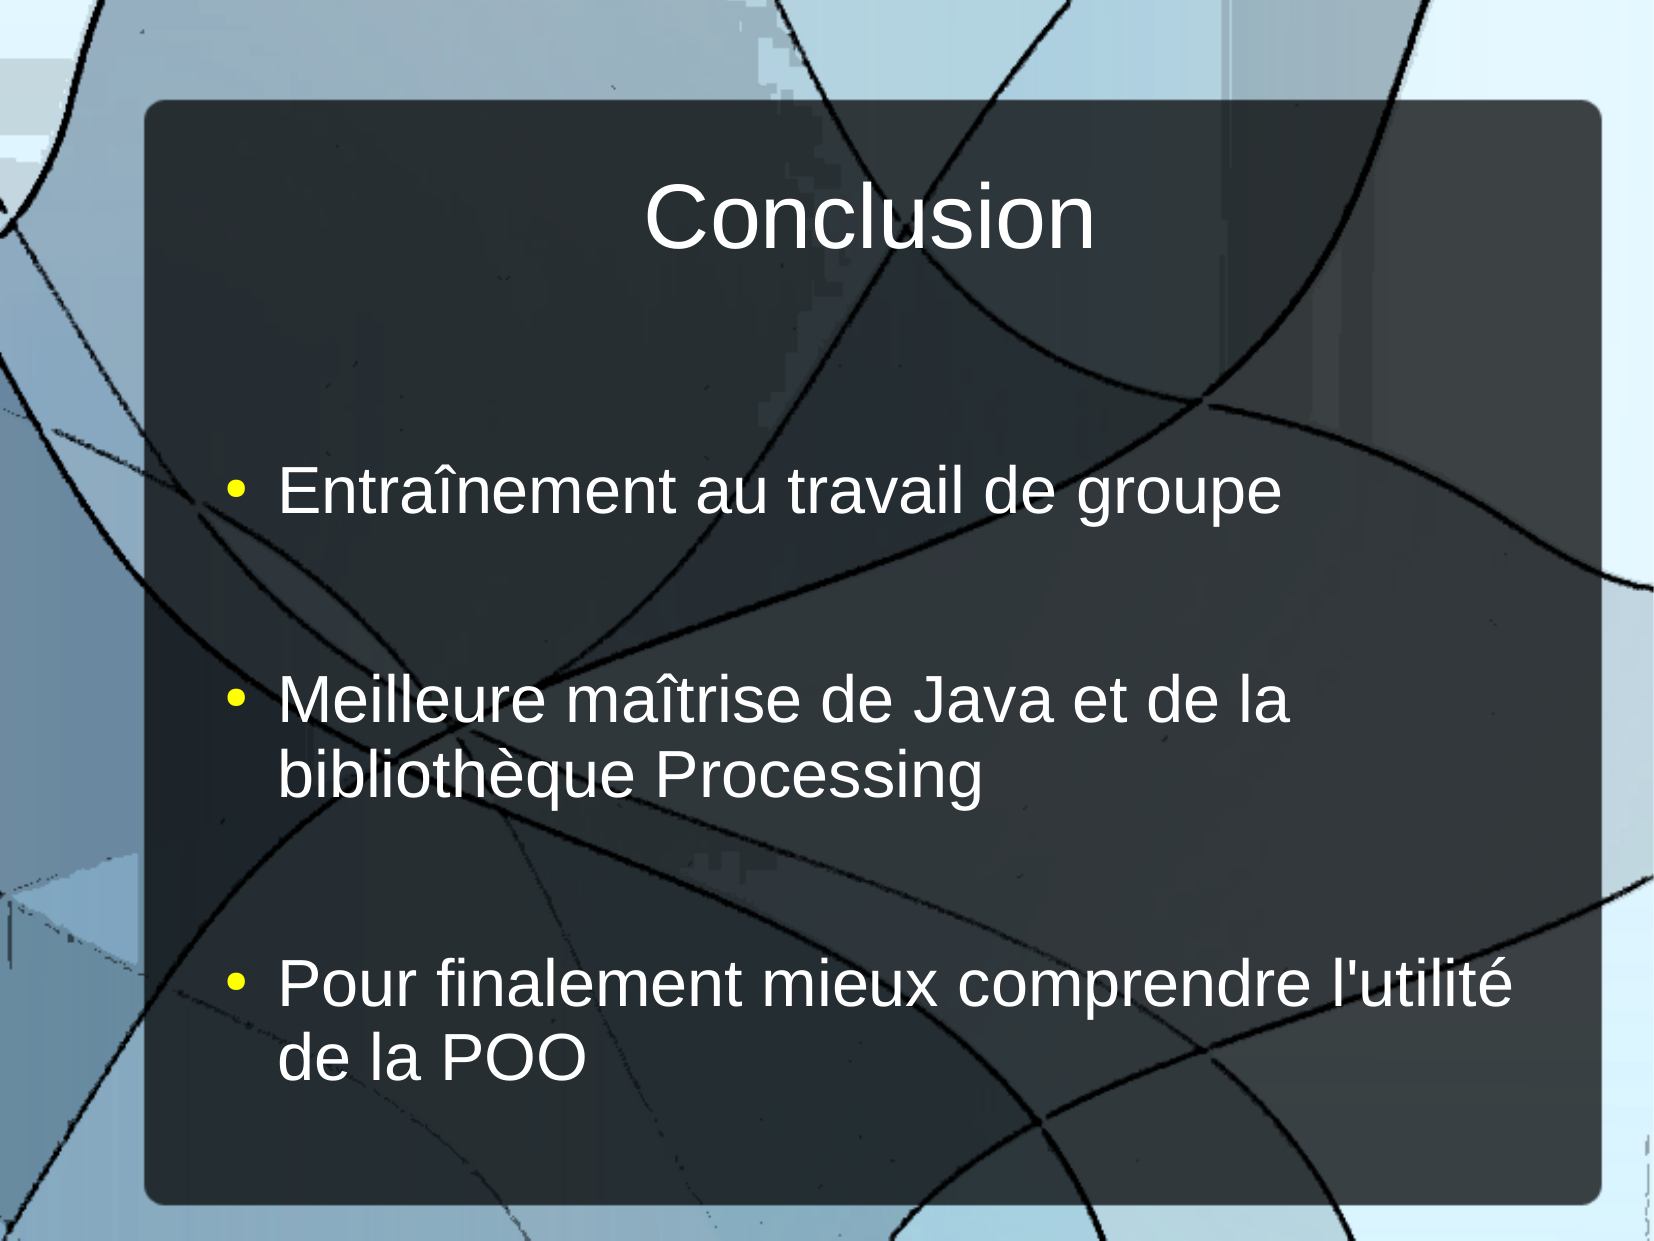

# Conclusion
Entraînement au travail de groupe
Meilleure maîtrise de Java et de la bibliothèque Processing
Pour finalement mieux comprendre l'utilité de la POO